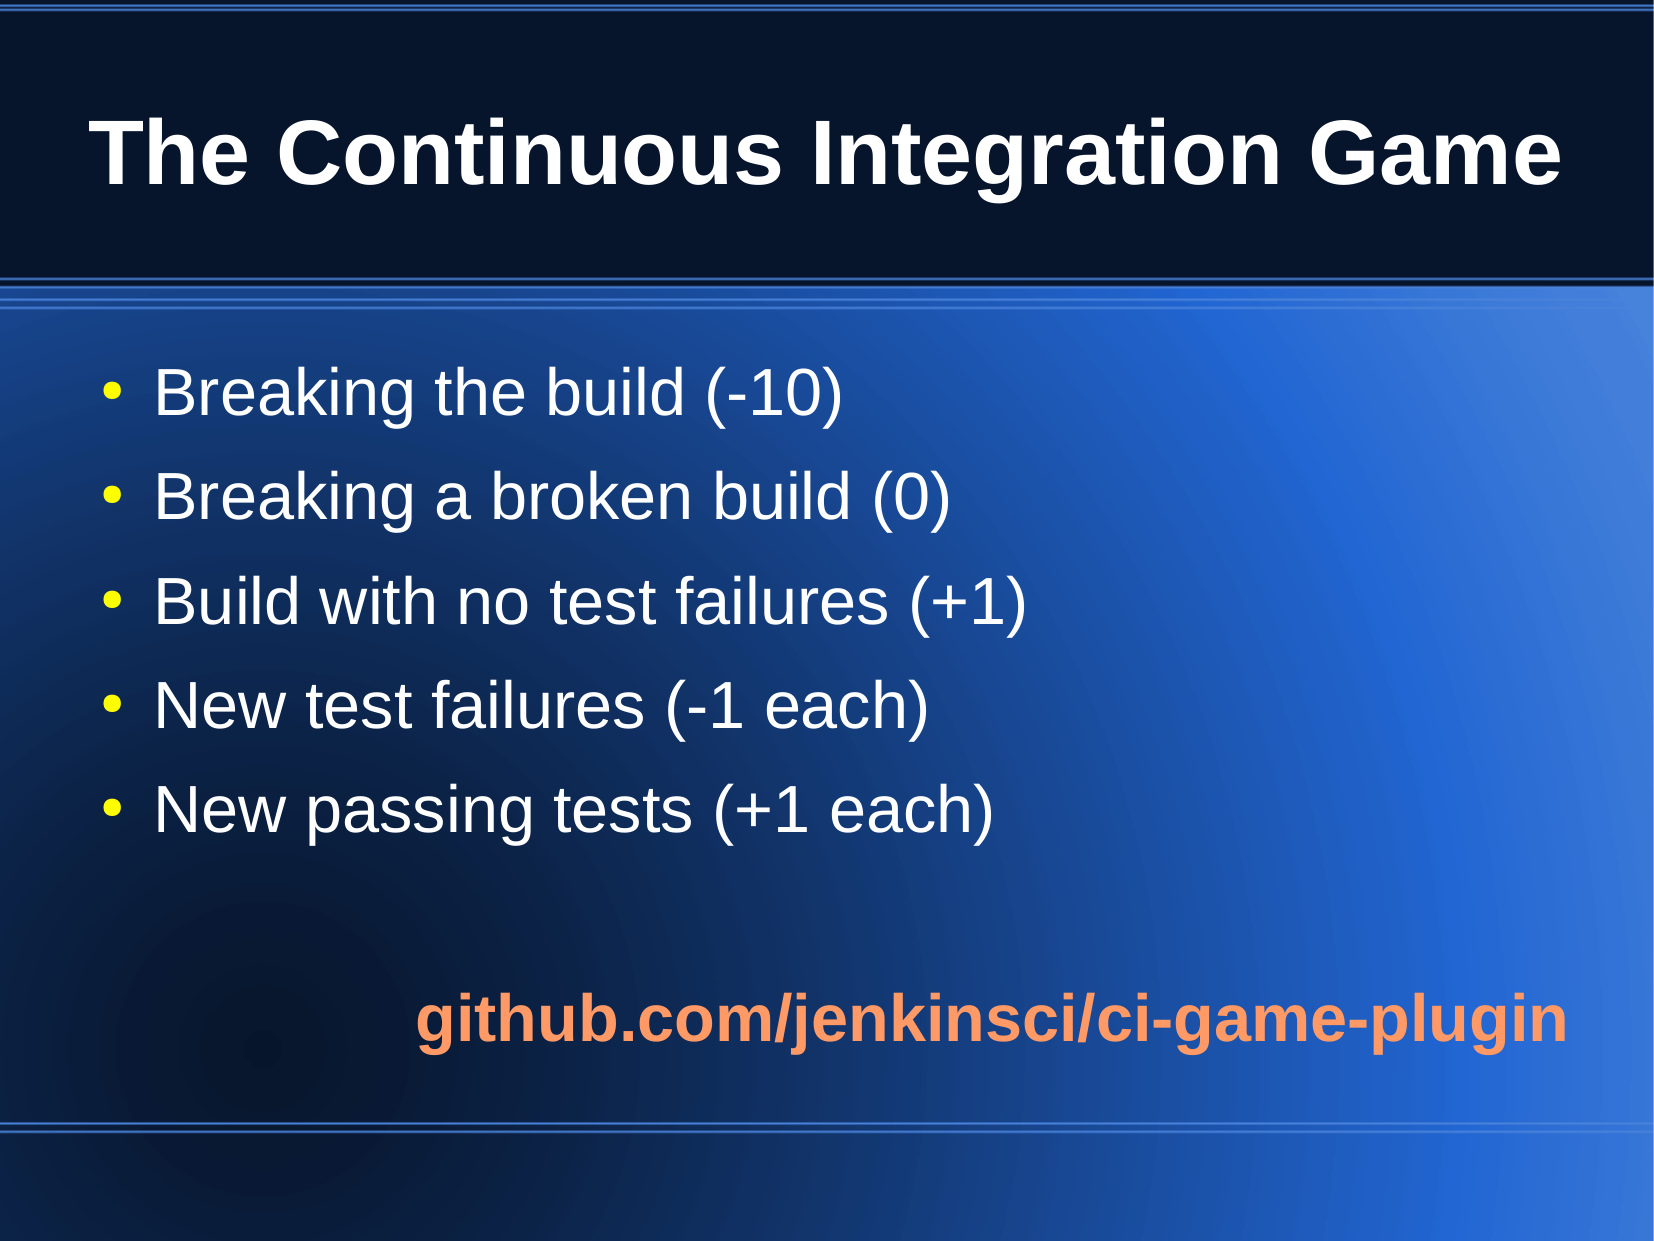

# The Continuous Integration Game
Breaking the build (-10)
Breaking a broken build (0)
Build with no test failures (+1)
New test failures (-1 each)
New passing tests (+1 each)
github.com/jenkinsci/ci-game-plugin